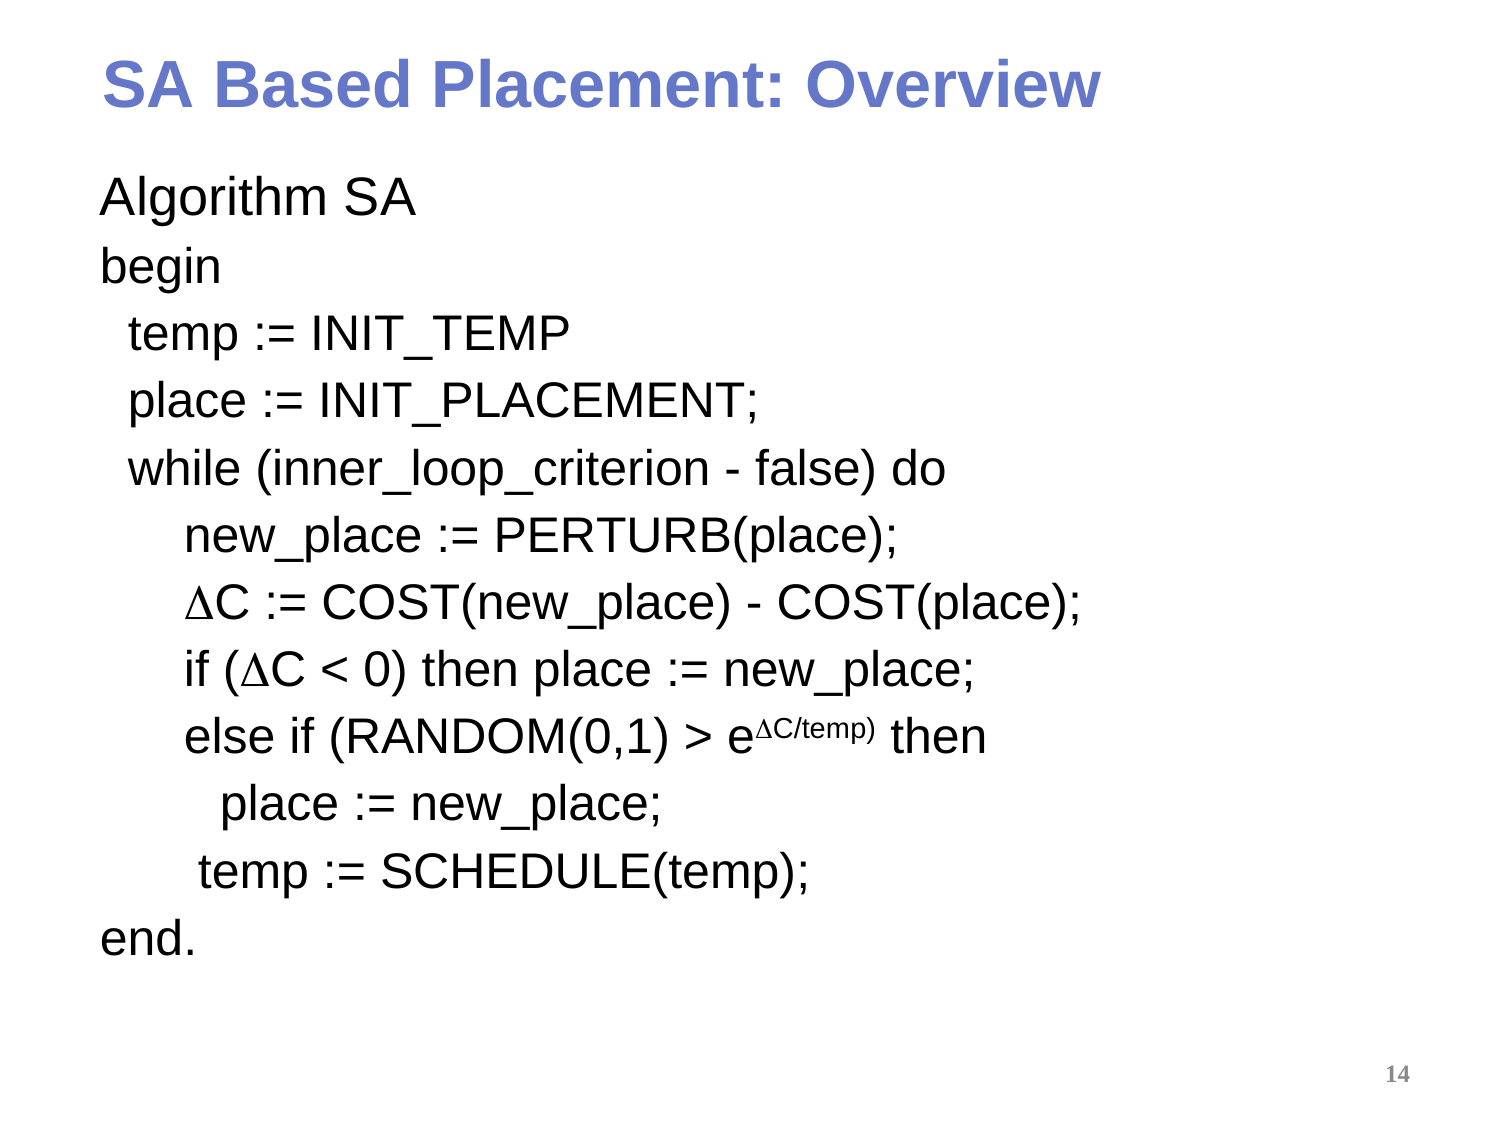

SA Based Placement: Overview
Algorithm SA
begin
 temp := INIT_TEMP
 place := INIT_PLACEMENT;
 while (inner_loop_criterion - false) do
 new_place := PERTURB(place);
 C := COST(new_place) - COST(place);
 if (C < 0) then place := new_place;
 else if (RANDOM(0,1) > eC/temp) then
 place := new_place;
 temp := SCHEDULE(temp);
end.